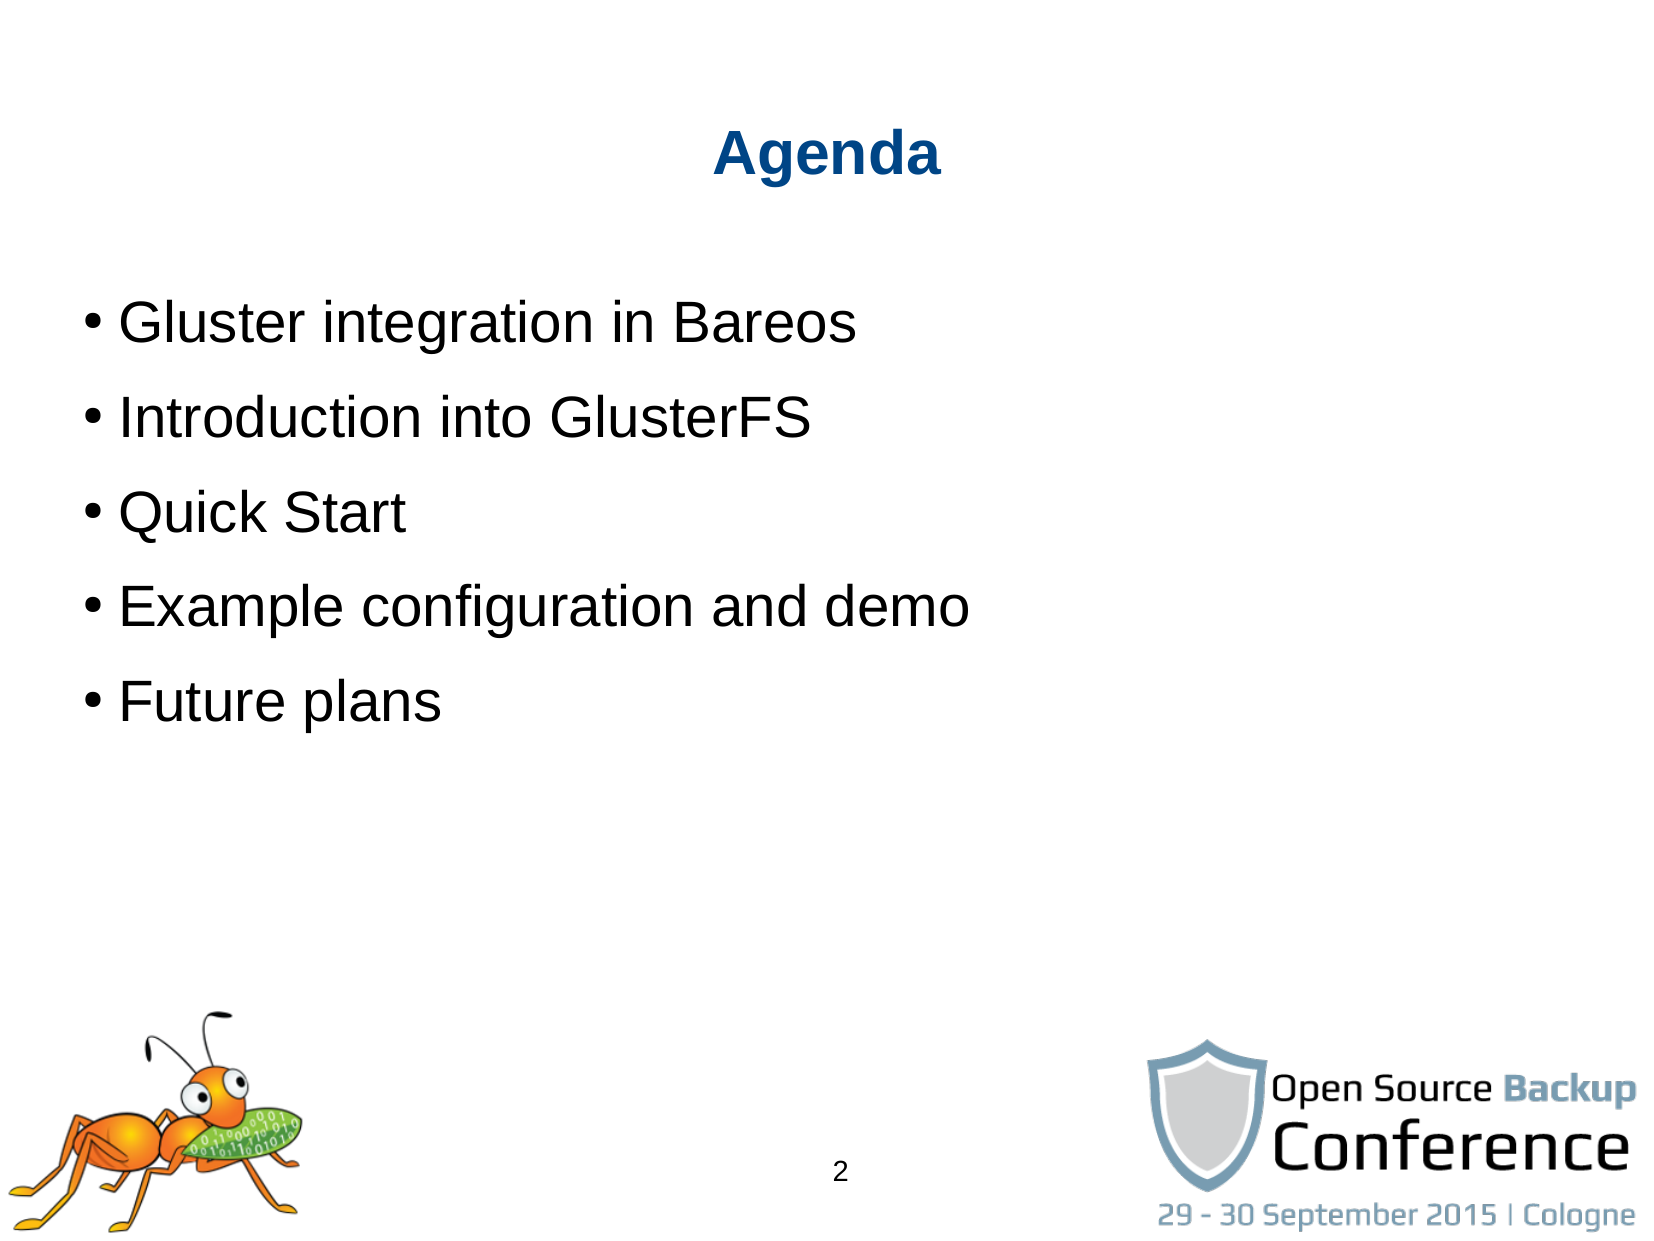

# Agenda
Gluster integration in Bareos
Introduction into GlusterFS
Quick Start
Example configuration and demo
Future plans
2